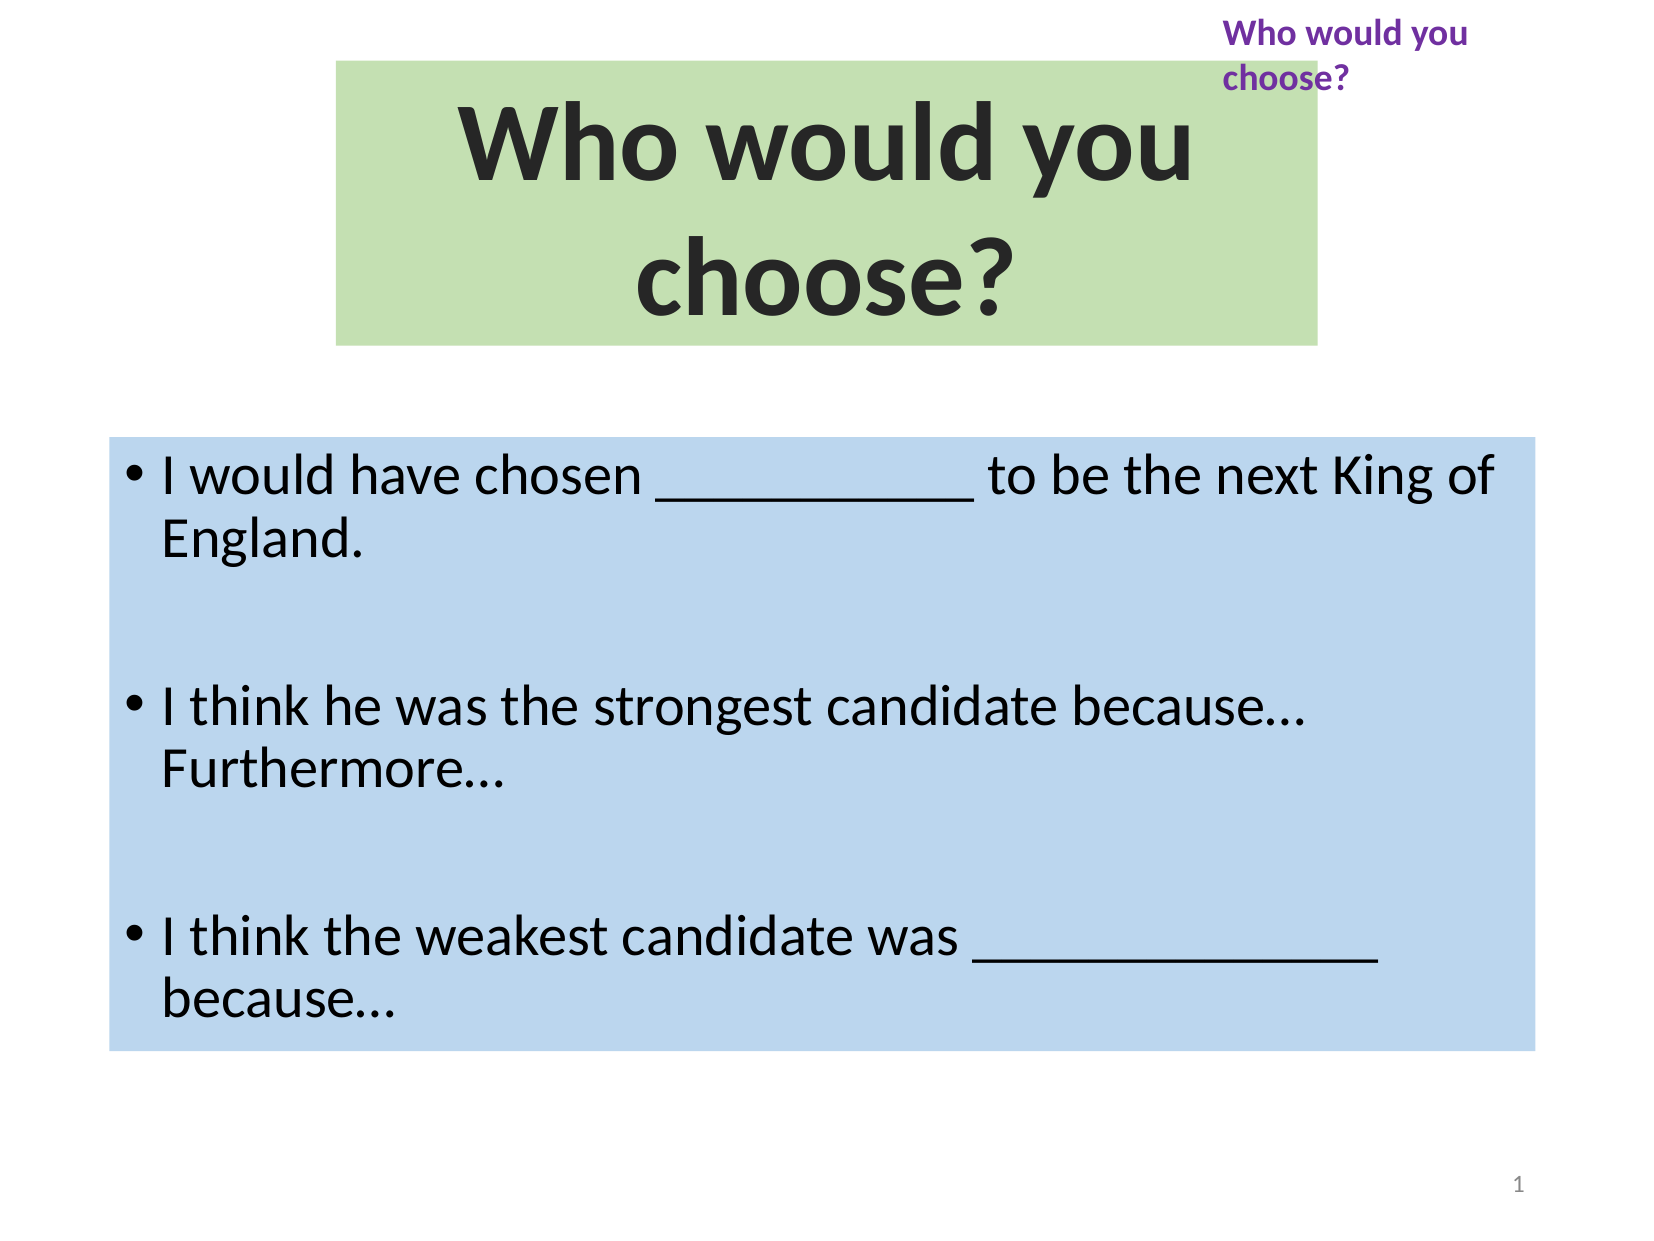

Who would you choose?
Who would you choose?
# I would have chosen ___________ to be the next King of England.
I think he was the strongest candidate because… Furthermore…
I think the weakest candidate was ______________ because…
1